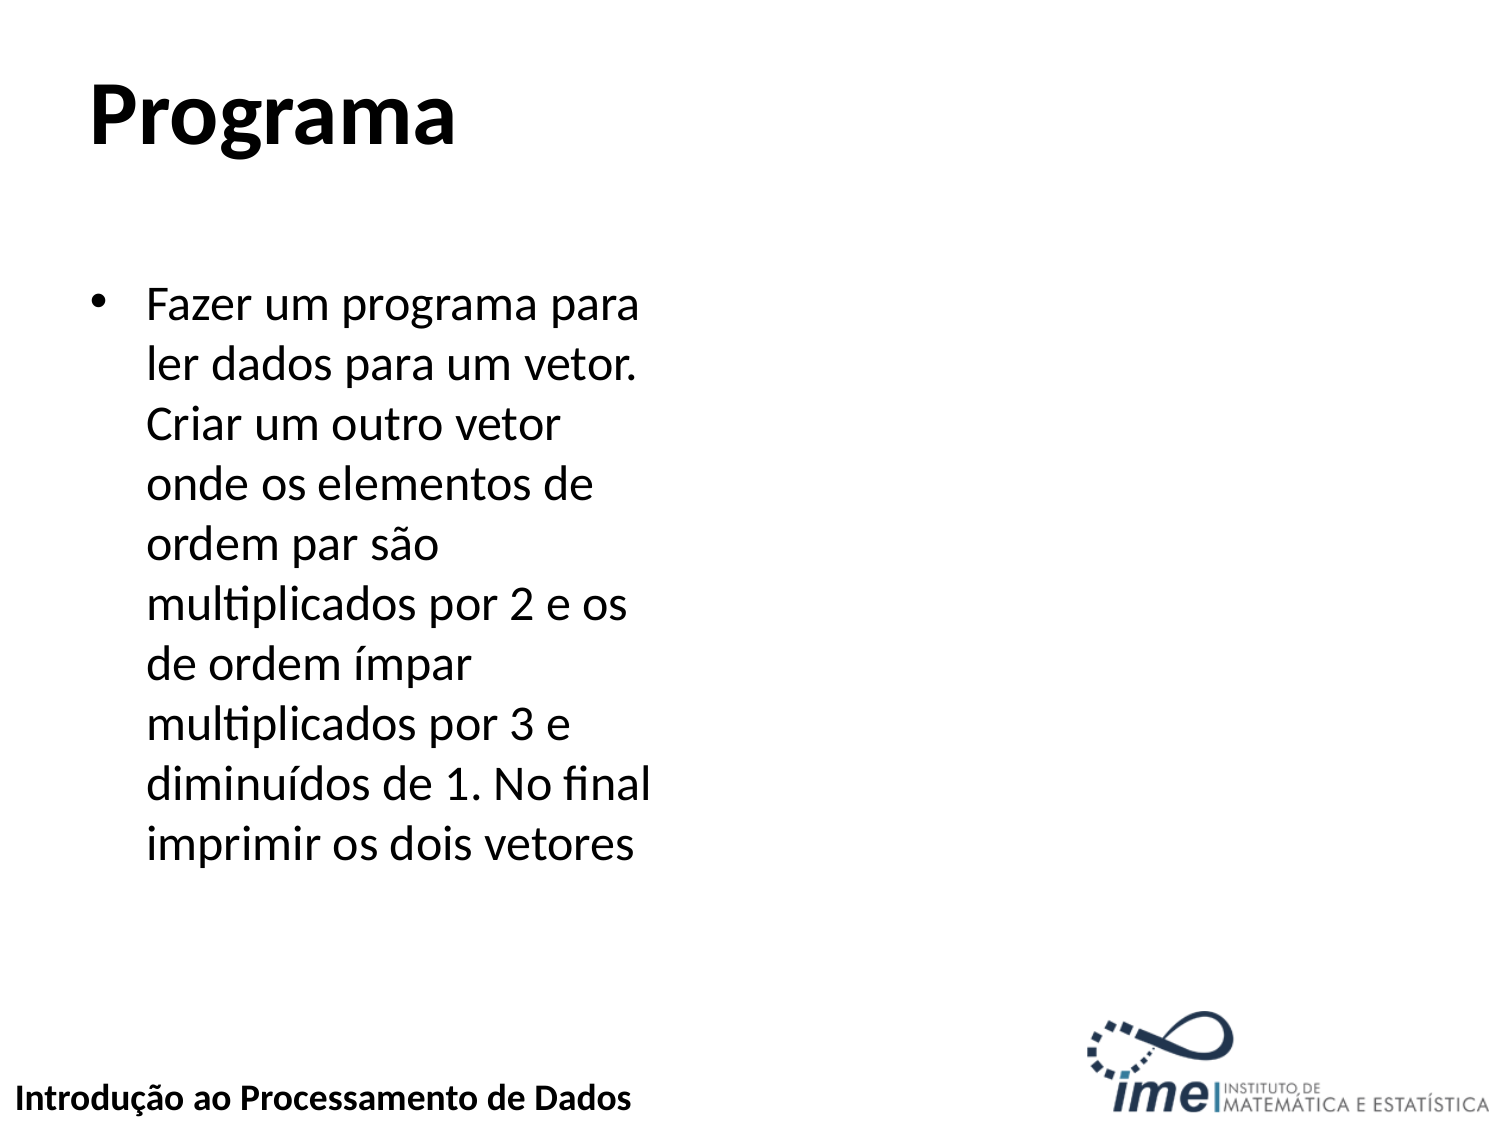

# Programa
Fazer um programa para ler dados para um vetor. Criar um outro vetor onde os elementos de ordem par são multiplicados por 2 e os de ordem ímpar multiplicados por 3 e diminuídos de 1. No final imprimir os dois vetores